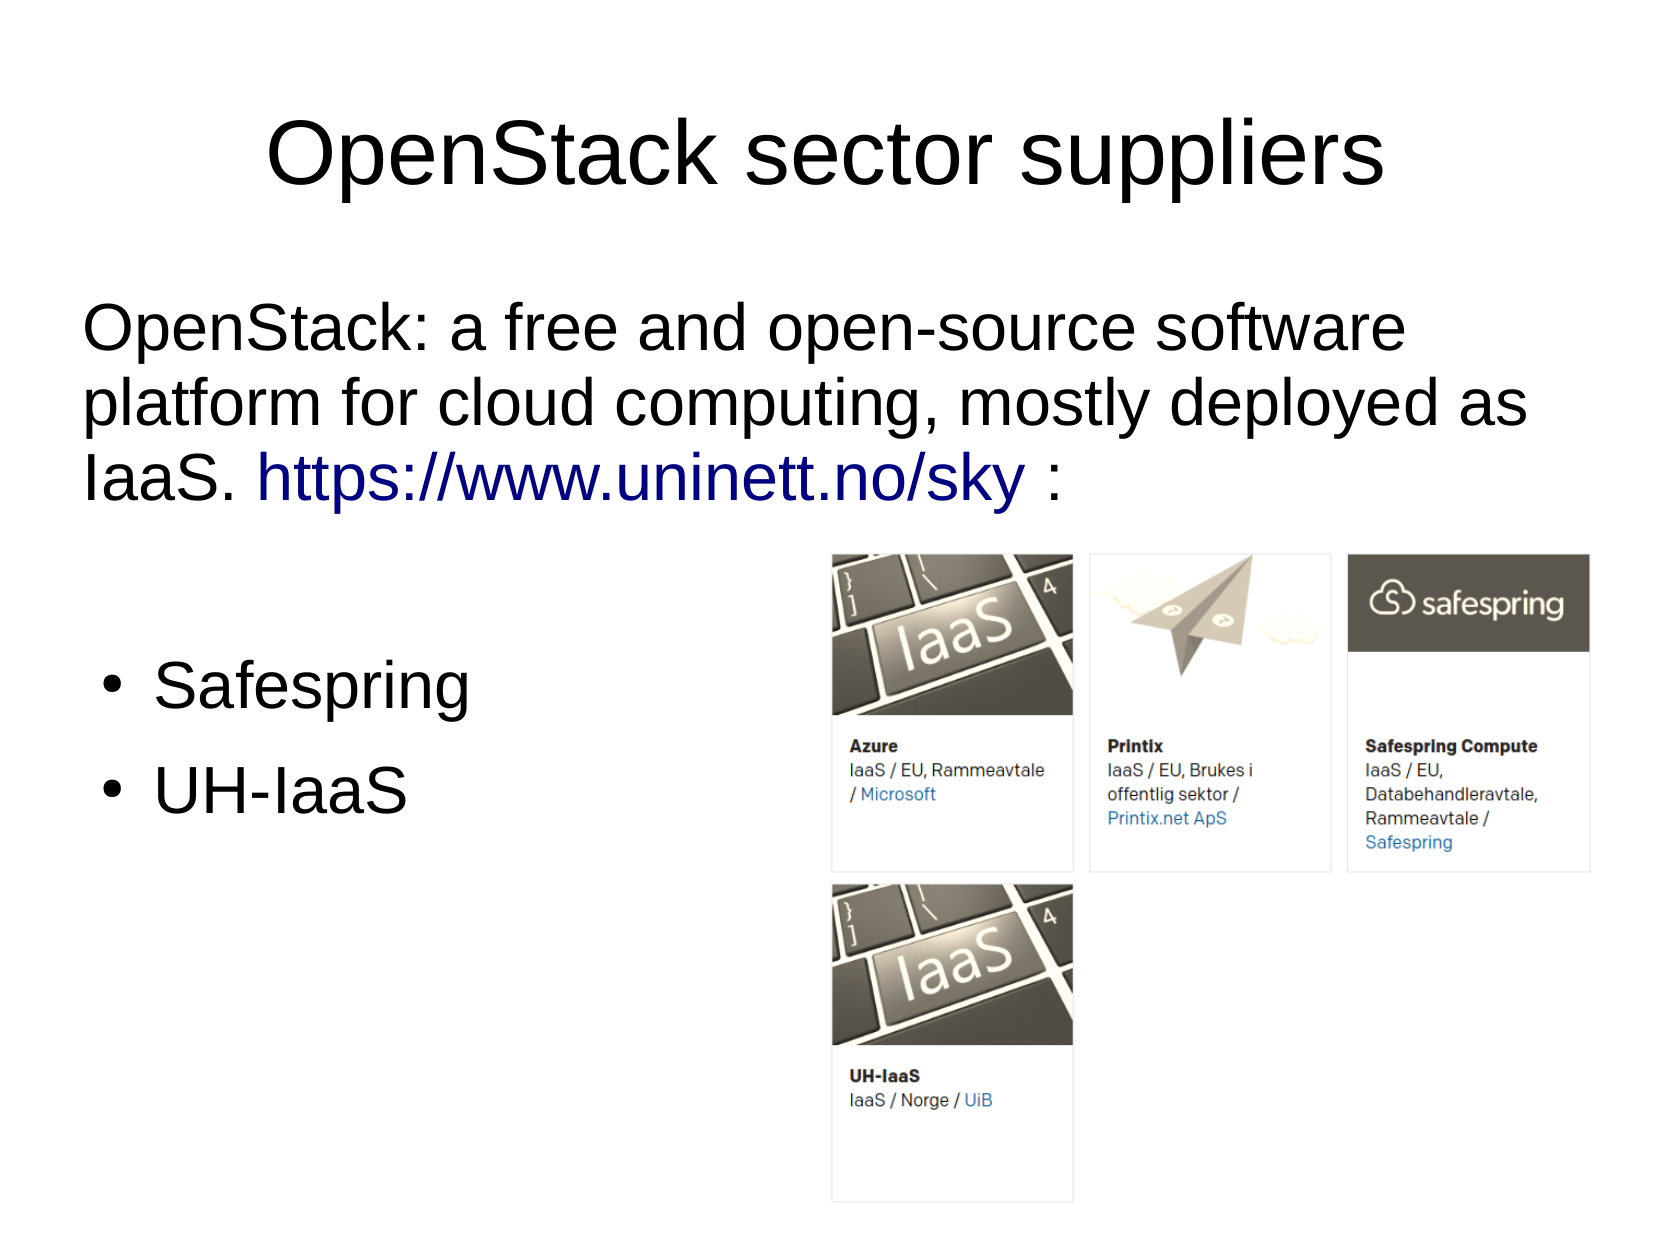

# OpenStack sector suppliers
OpenStack: a free and open-source software platform for cloud computing, mostly deployed as IaaS. https://www.uninett.no/sky :
Safespring
UH-IaaS